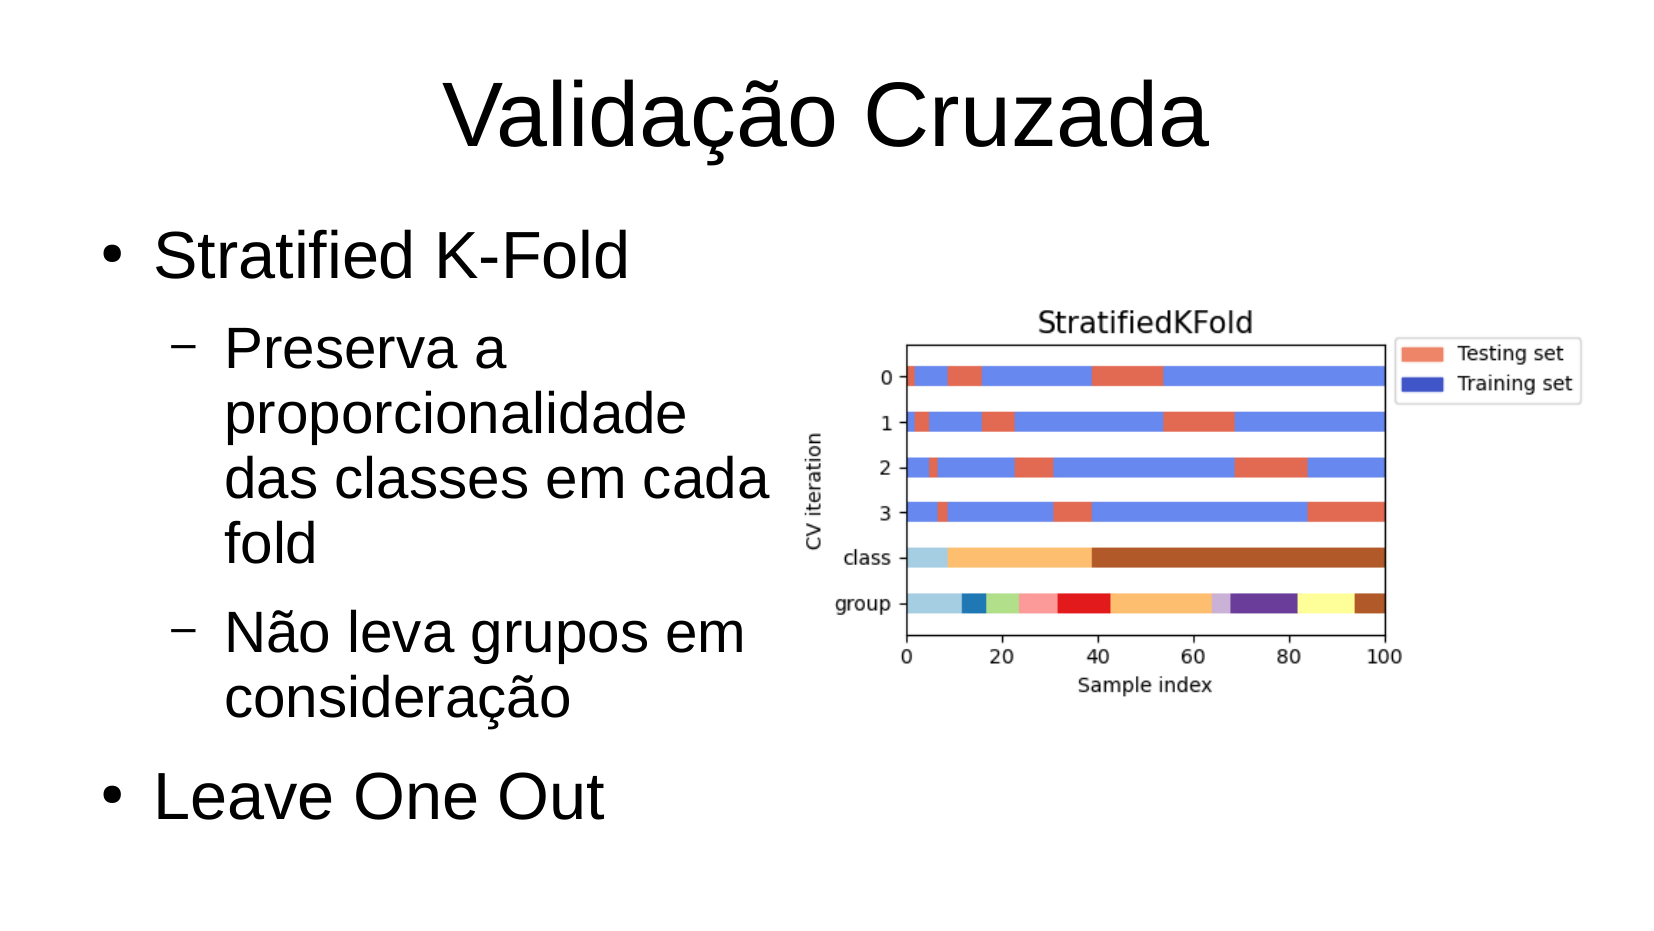

# Validação Cruzada
Stratified K-Fold
Preserva a proporcionalidade das classes em cada fold
Não leva grupos em consideração
Leave One Out